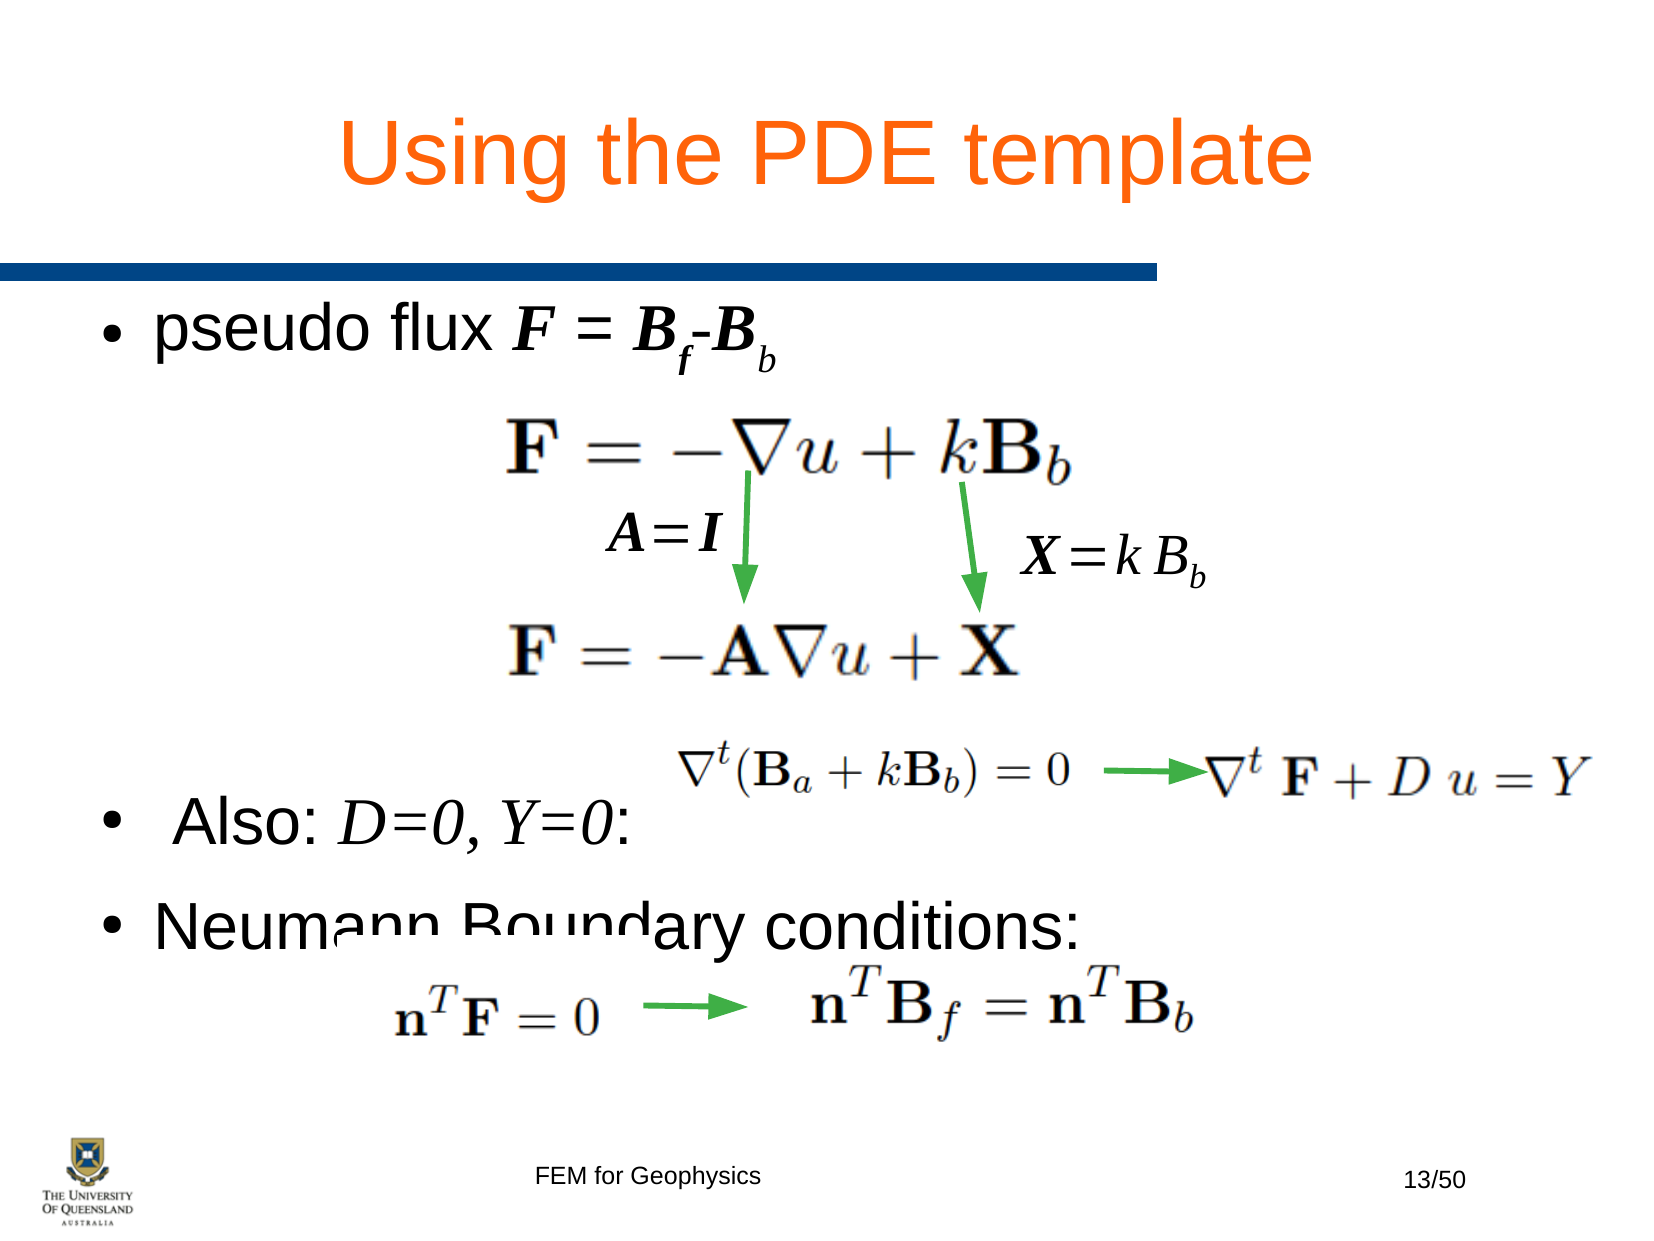

# Using the PDE template
pseudo flux F = Bf-Bb
 Also: D=0, Y=0:
Neumann Boundary conditions: